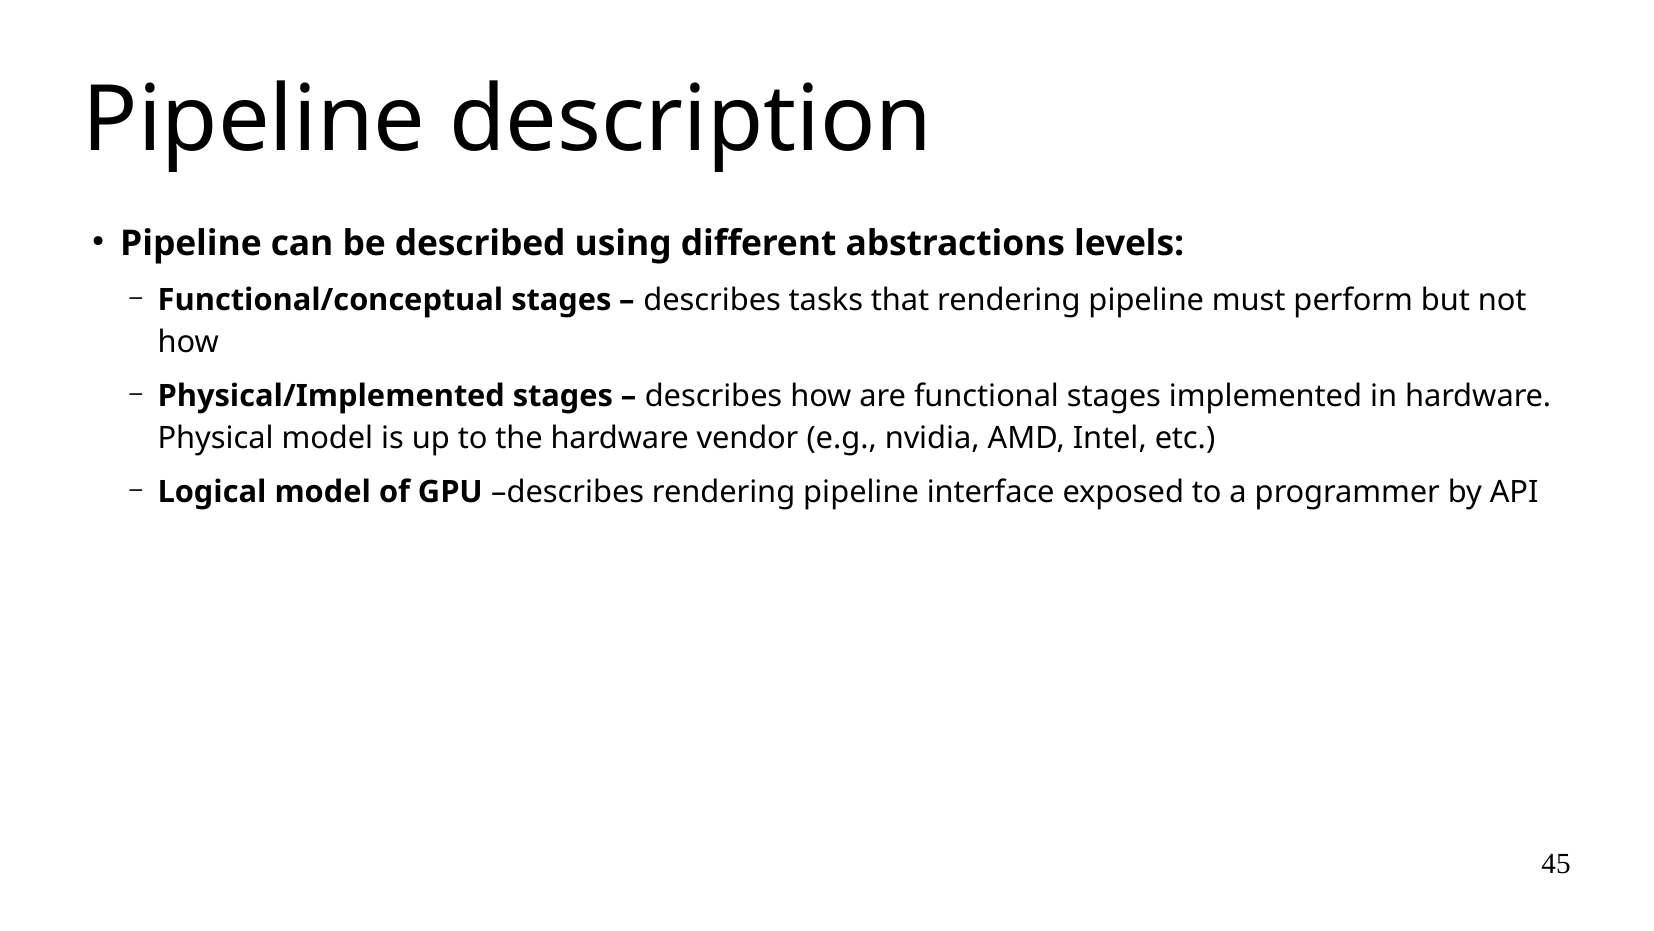

# Pipeline description
Pipeline can be described using different abstractions levels:
Functional/conceptual stages – describes tasks that rendering pipeline must perform but not how
Physical/Implemented stages – describes how are functional stages implemented in hardware. Physical model is up to the hardware vendor (e.g., nvidia, AMD, Intel, etc.)
Logical model of GPU –describes rendering pipeline interface exposed to a programmer by API
45